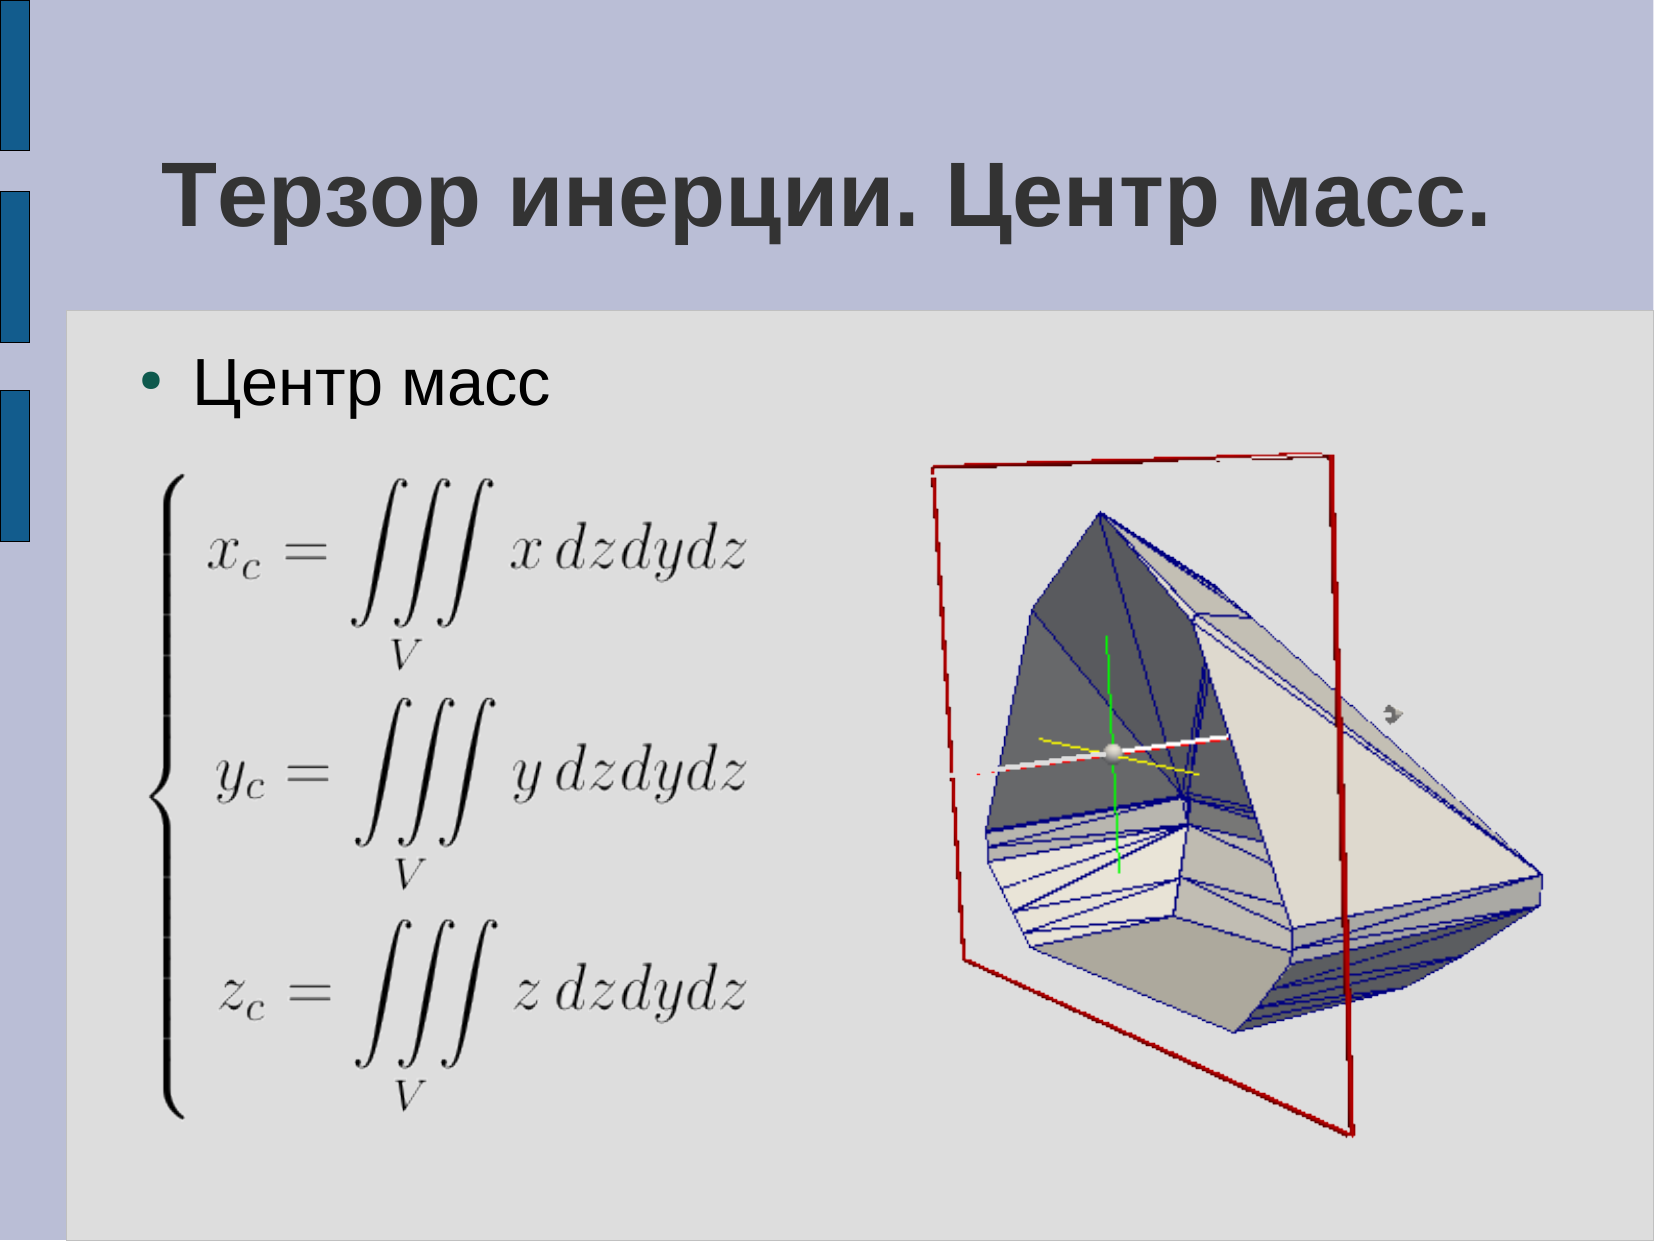

# Терзор инерции. Центр масс.
Центр масс